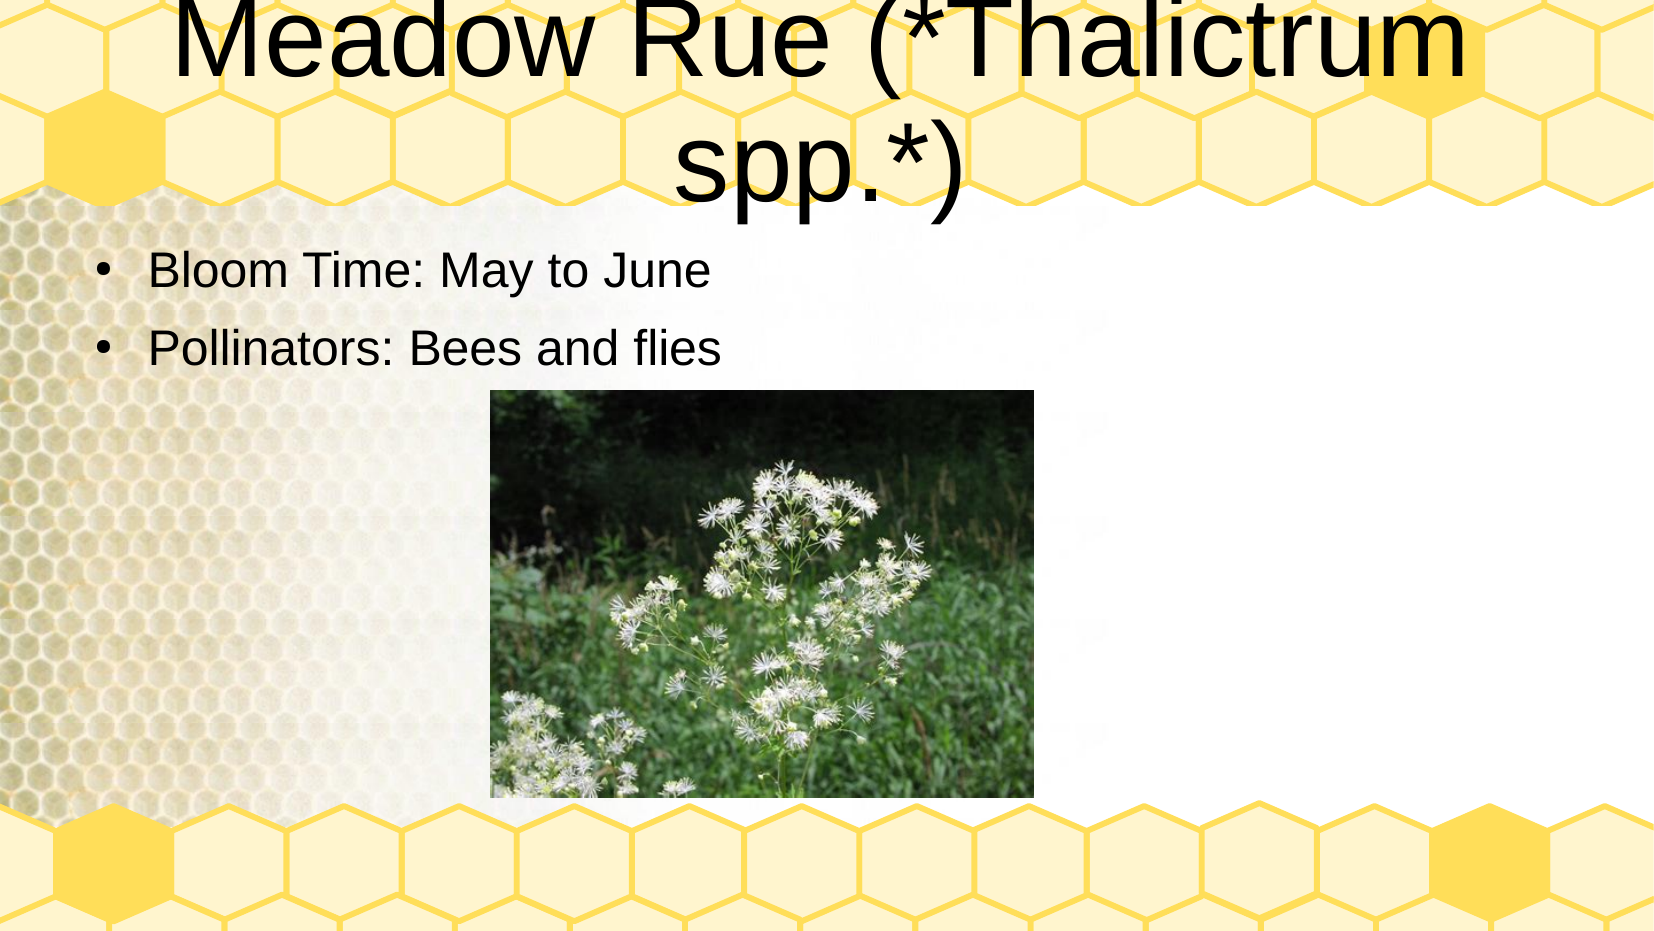

# Meadow Rue (*Thalictrum spp.*)
Bloom Time: May to June
Pollinators: Bees and flies